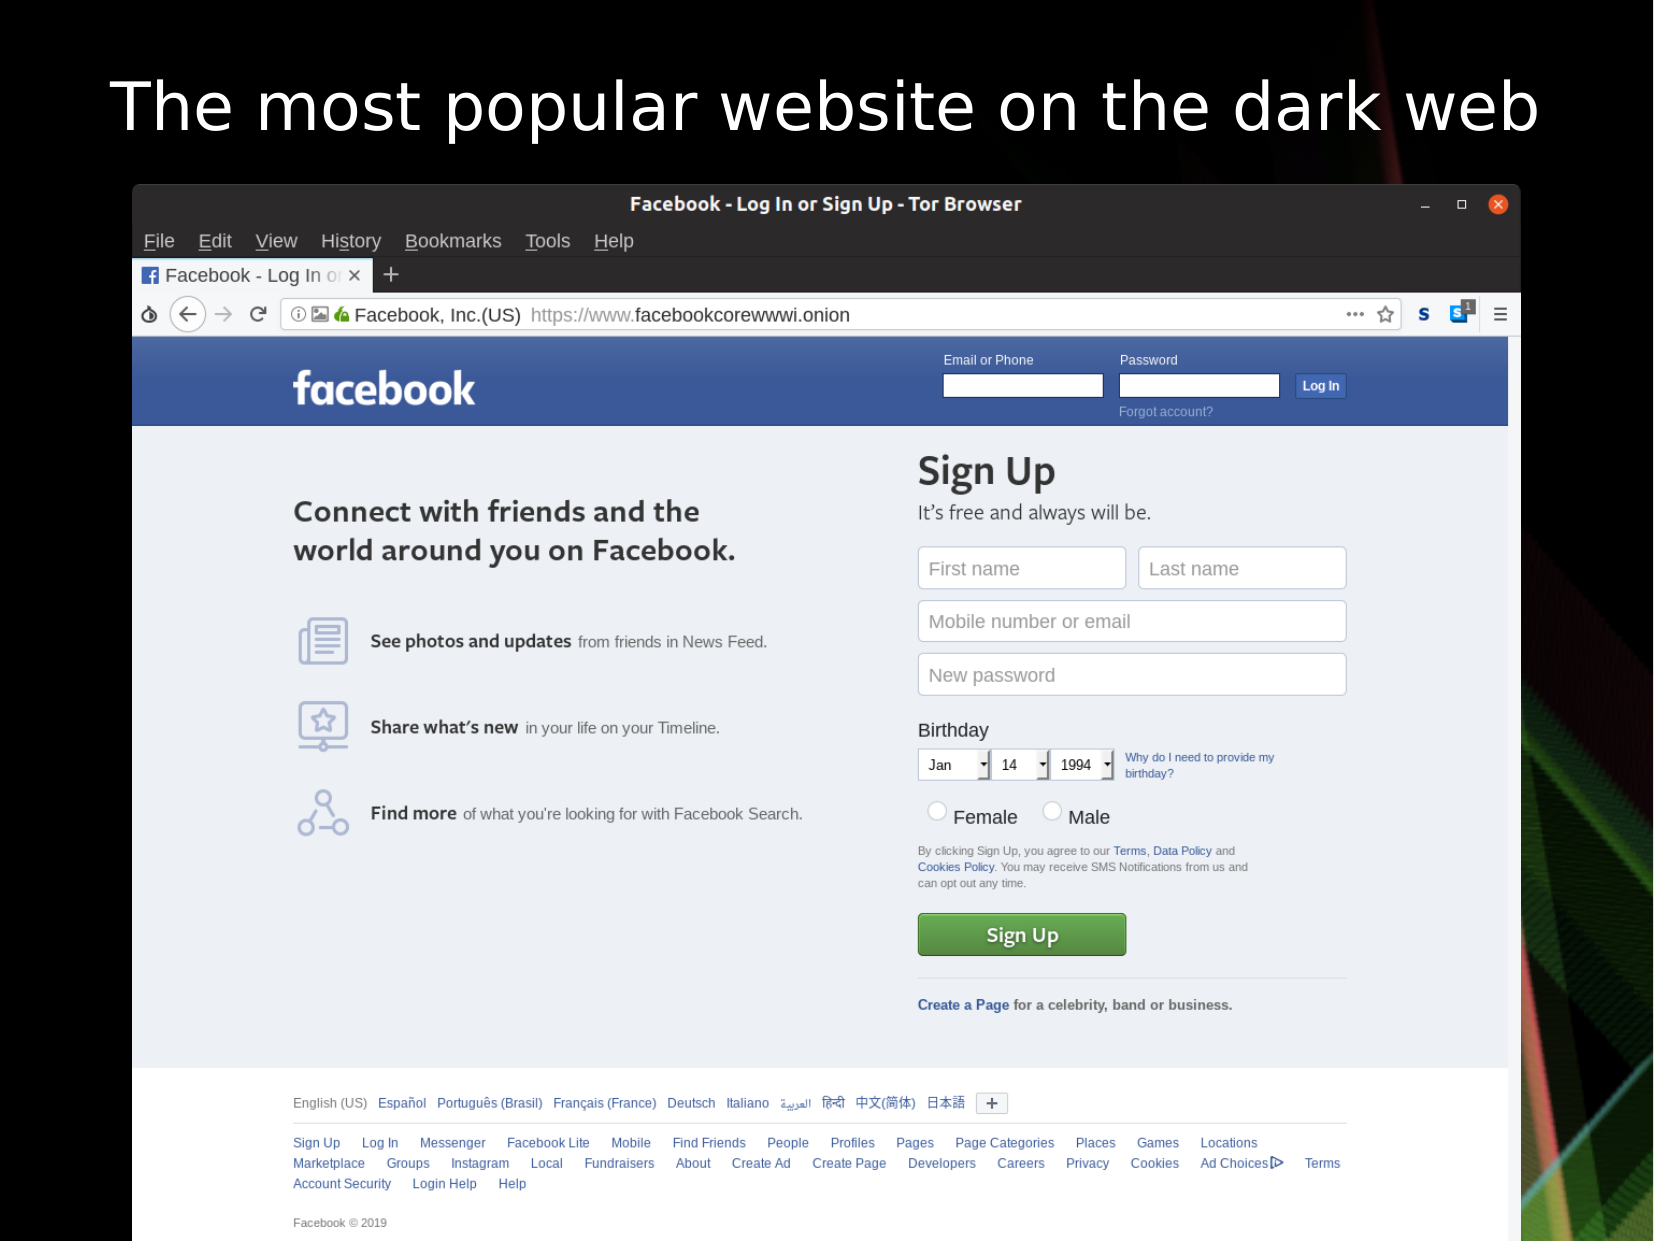

# The most popular website on the dark web